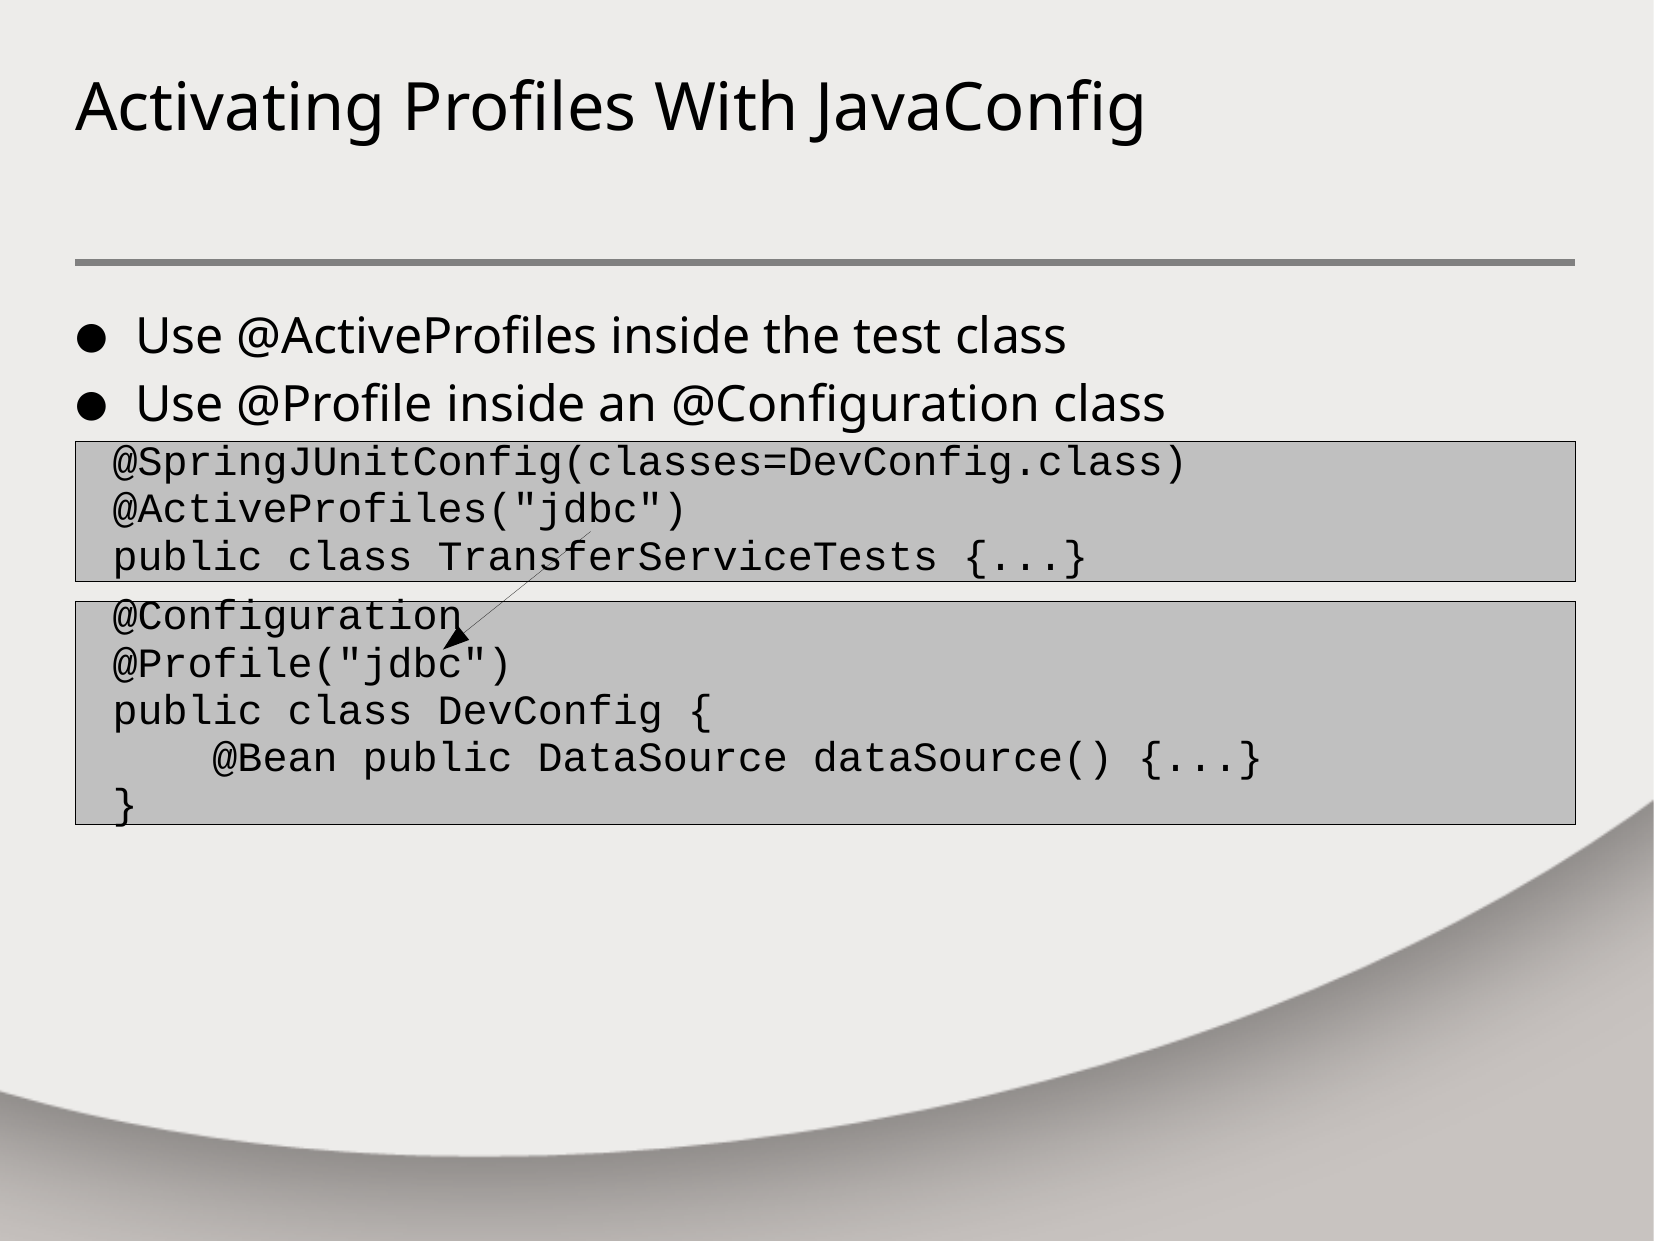

# Activating Profiles With JavaConfig
Use @ActiveProfiles inside the test class
Use @Profile inside an @Configuration class
@SpringJUnitConfig(classes=DevConfig.class)
@ActiveProfiles("jdbc")
public class TransferServiceTests {...}
@Configuration
@Profile("jdbc")
public class DevConfig {
 @Bean public DataSource dataSource() {...}
}